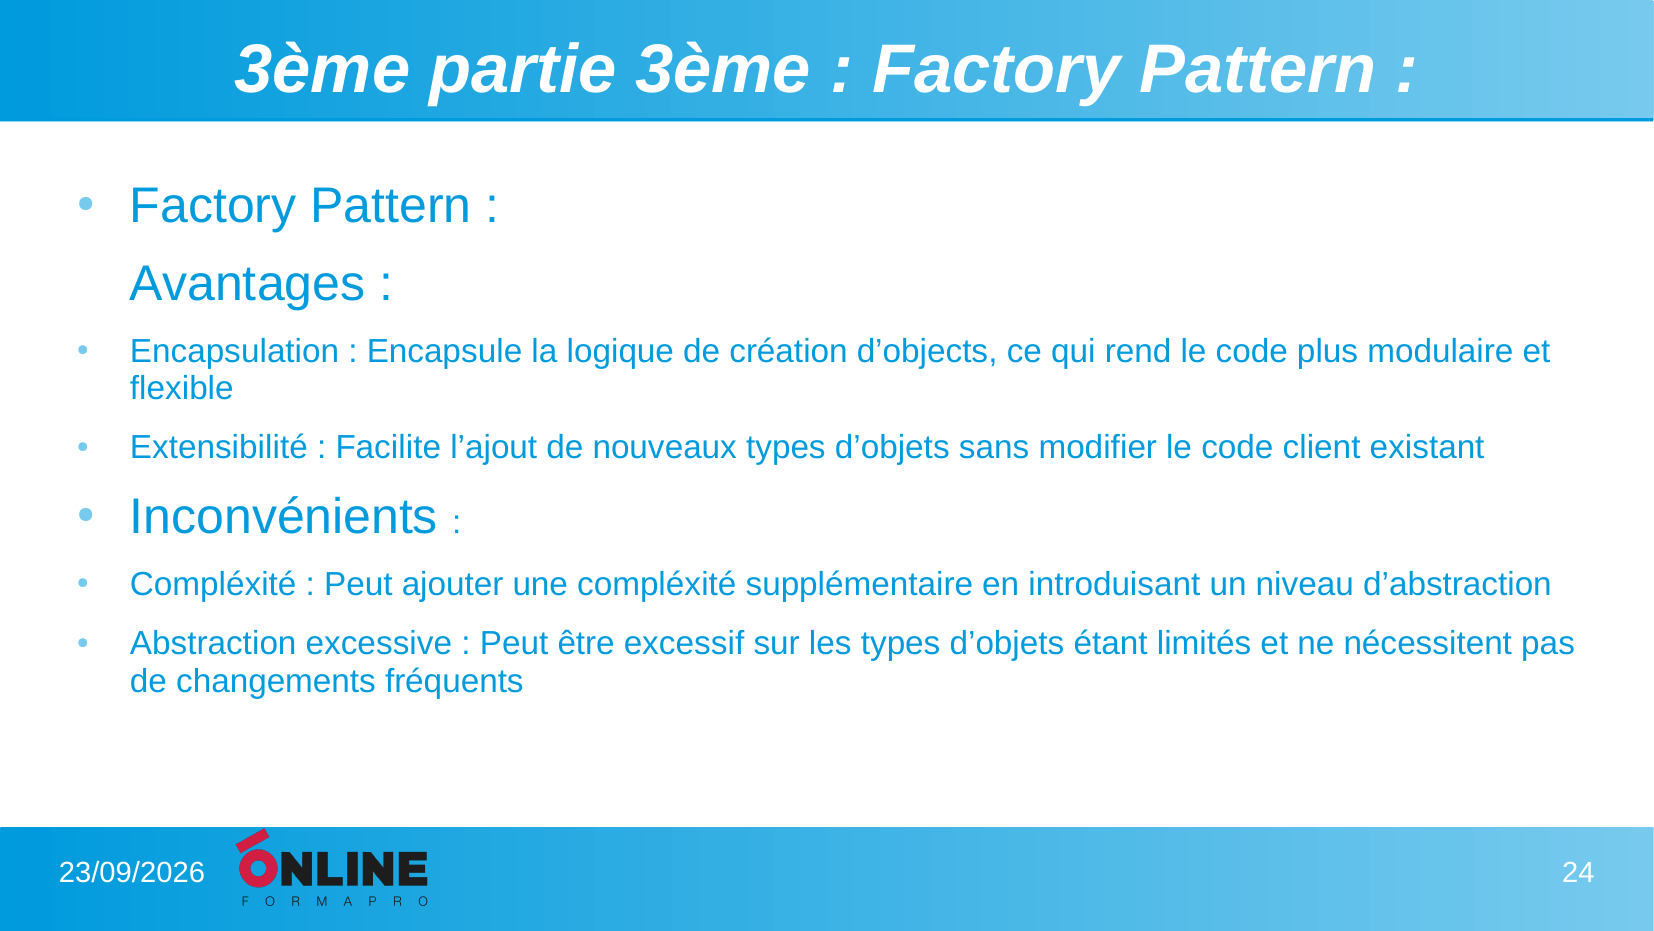

# 3ème partie 3ème : Factory Pattern :
Factory Pattern :
Avantages :
Encapsulation : Encapsule la logique de création d’objects, ce qui rend le code plus modulaire et flexible
Extensibilité : Facilite l’ajout de nouveaux types d’objets sans modifier le code client existant
Inconvénients :
Compléxité : Peut ajouter une compléxité supplémentaire en introduisant un niveau d’abstraction
Abstraction excessive : Peut être excessif sur les types d’objets étant limités et ne nécessitent pas de changements fréquents
24